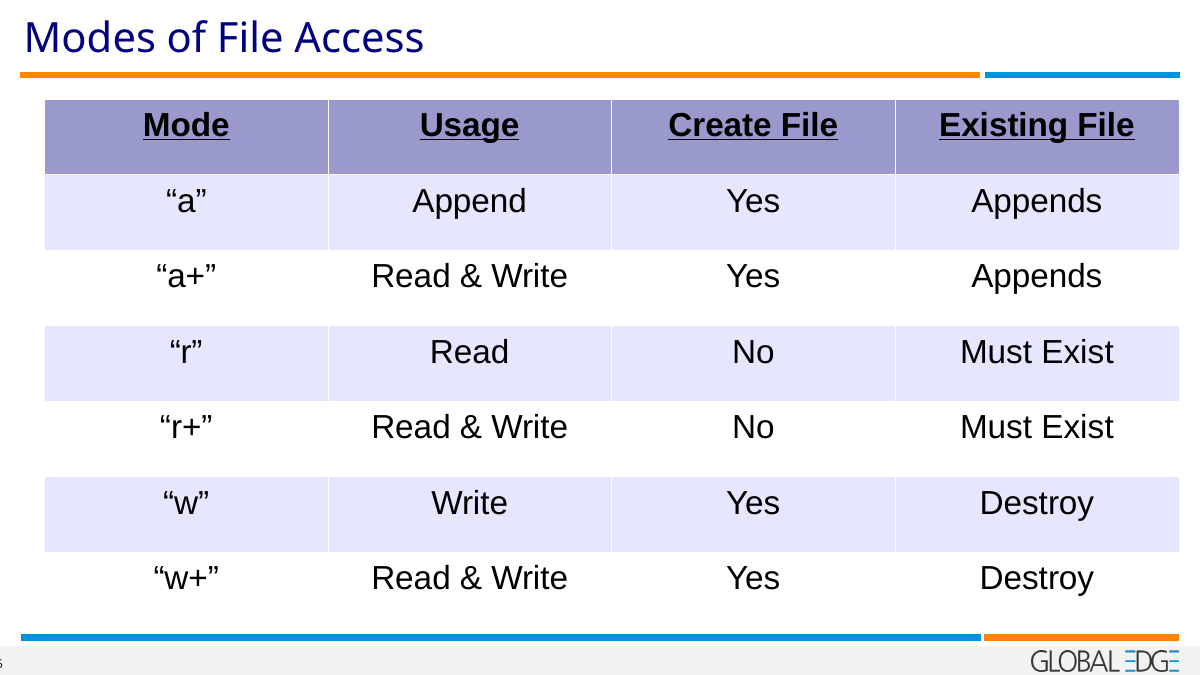

# Modes of File Access
| Mode | Usage | Create File | Existing File |
| --- | --- | --- | --- |
| “a” | Append | Yes | Appends |
| “a+” | Read & Write | Yes | Appends |
| “r” | Read | No | Must Exist |
| “r+” | Read & Write | No | Must Exist |
| “w” | Write | Yes | Destroy |
| “w+” | Read & Write | Yes | Destroy |